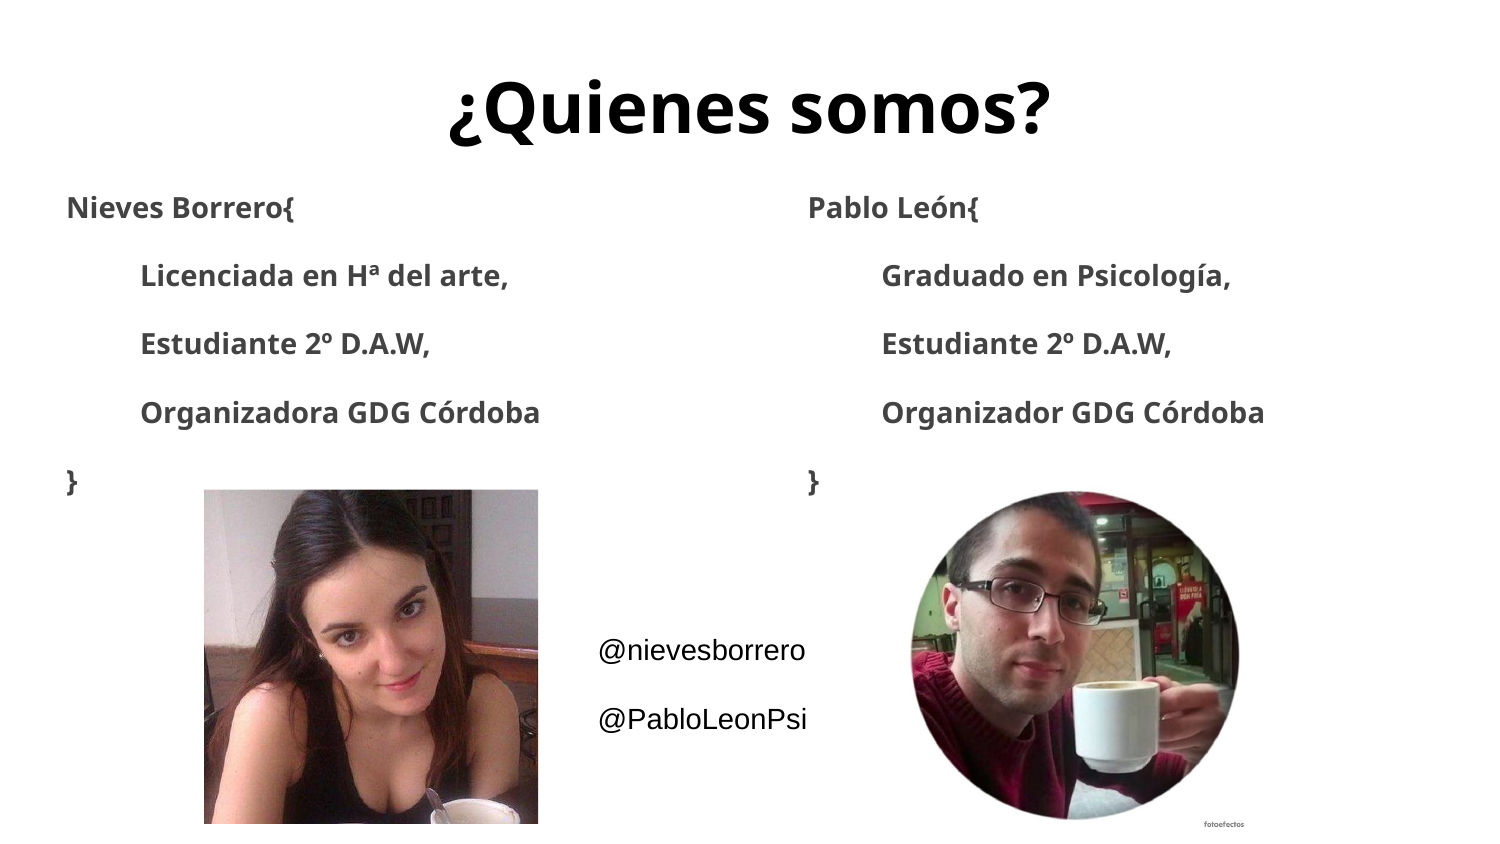

# ¿Quienes somos?
Nieves Borrero{
	Licenciada en Hª del arte,
	Estudiante 2º D.A.W,
	Organizadora GDG Córdoba
}
Pablo León{
	Graduado en Psicología,
	Estudiante 2º D.A.W,
	Organizador GDG Córdoba
}
@nievesborrero
@PabloLeonPsi